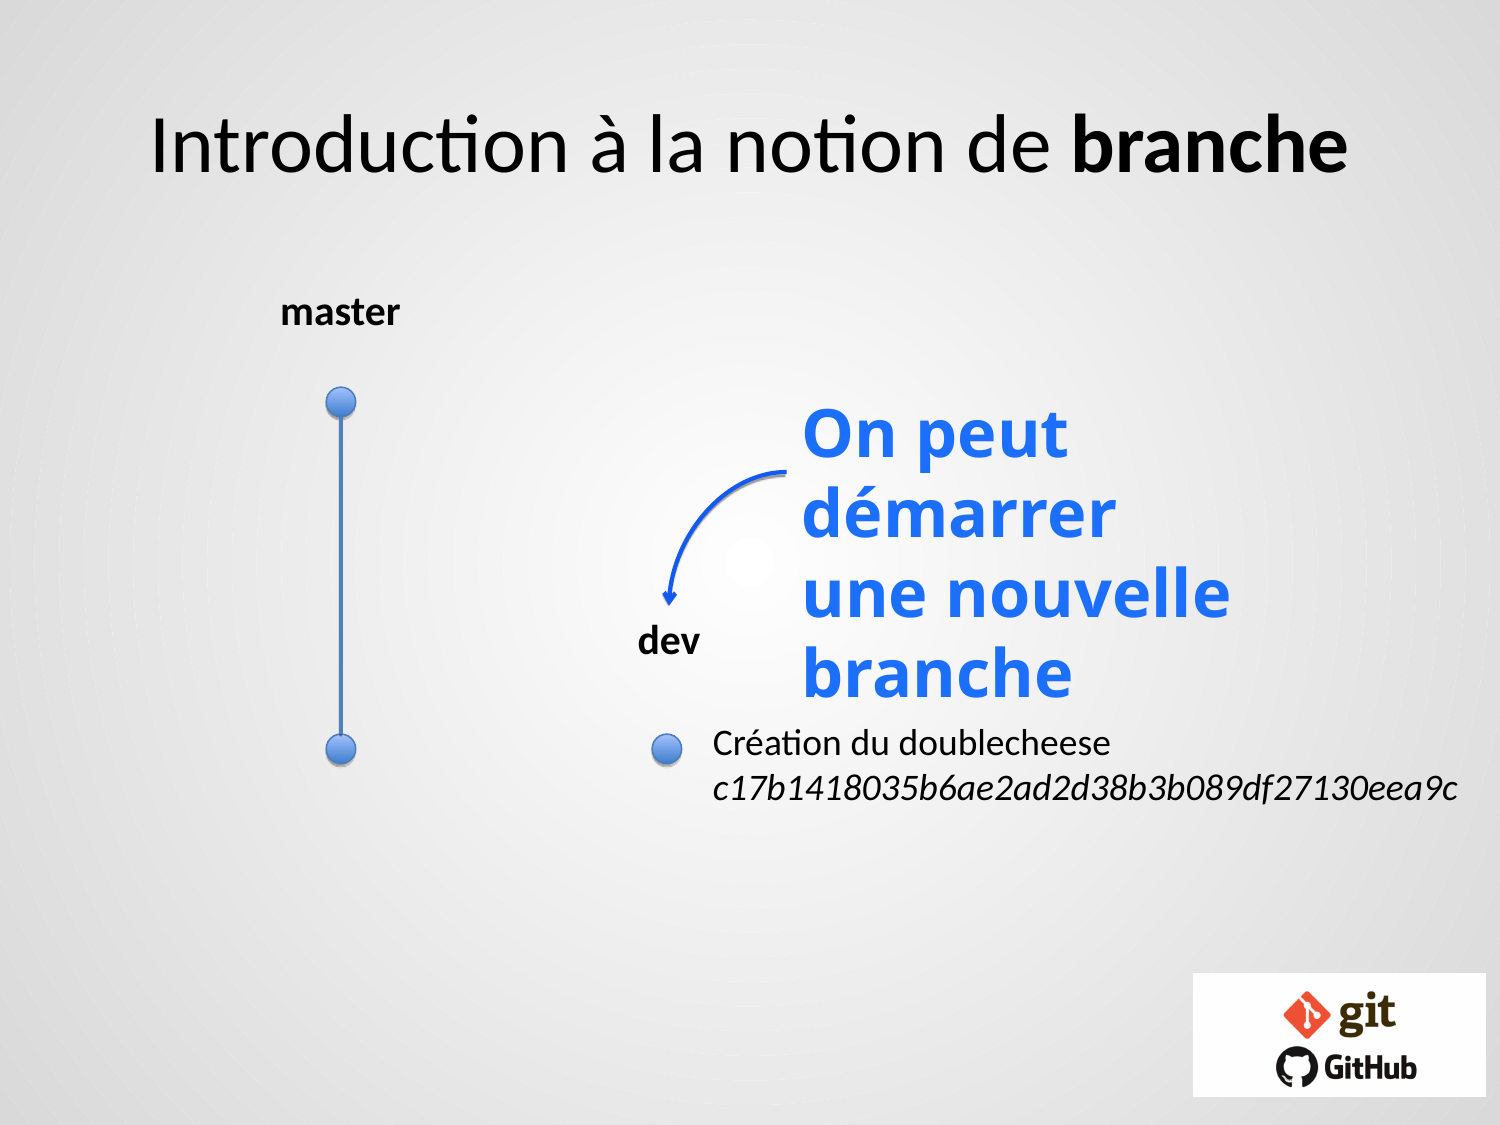

# Introduction à la notion de branche
master
On peut démarrer une nouvelle branche
dev
Création du doublecheese
c17b1418035b6ae2ad2d38b3b089df27130eea9c